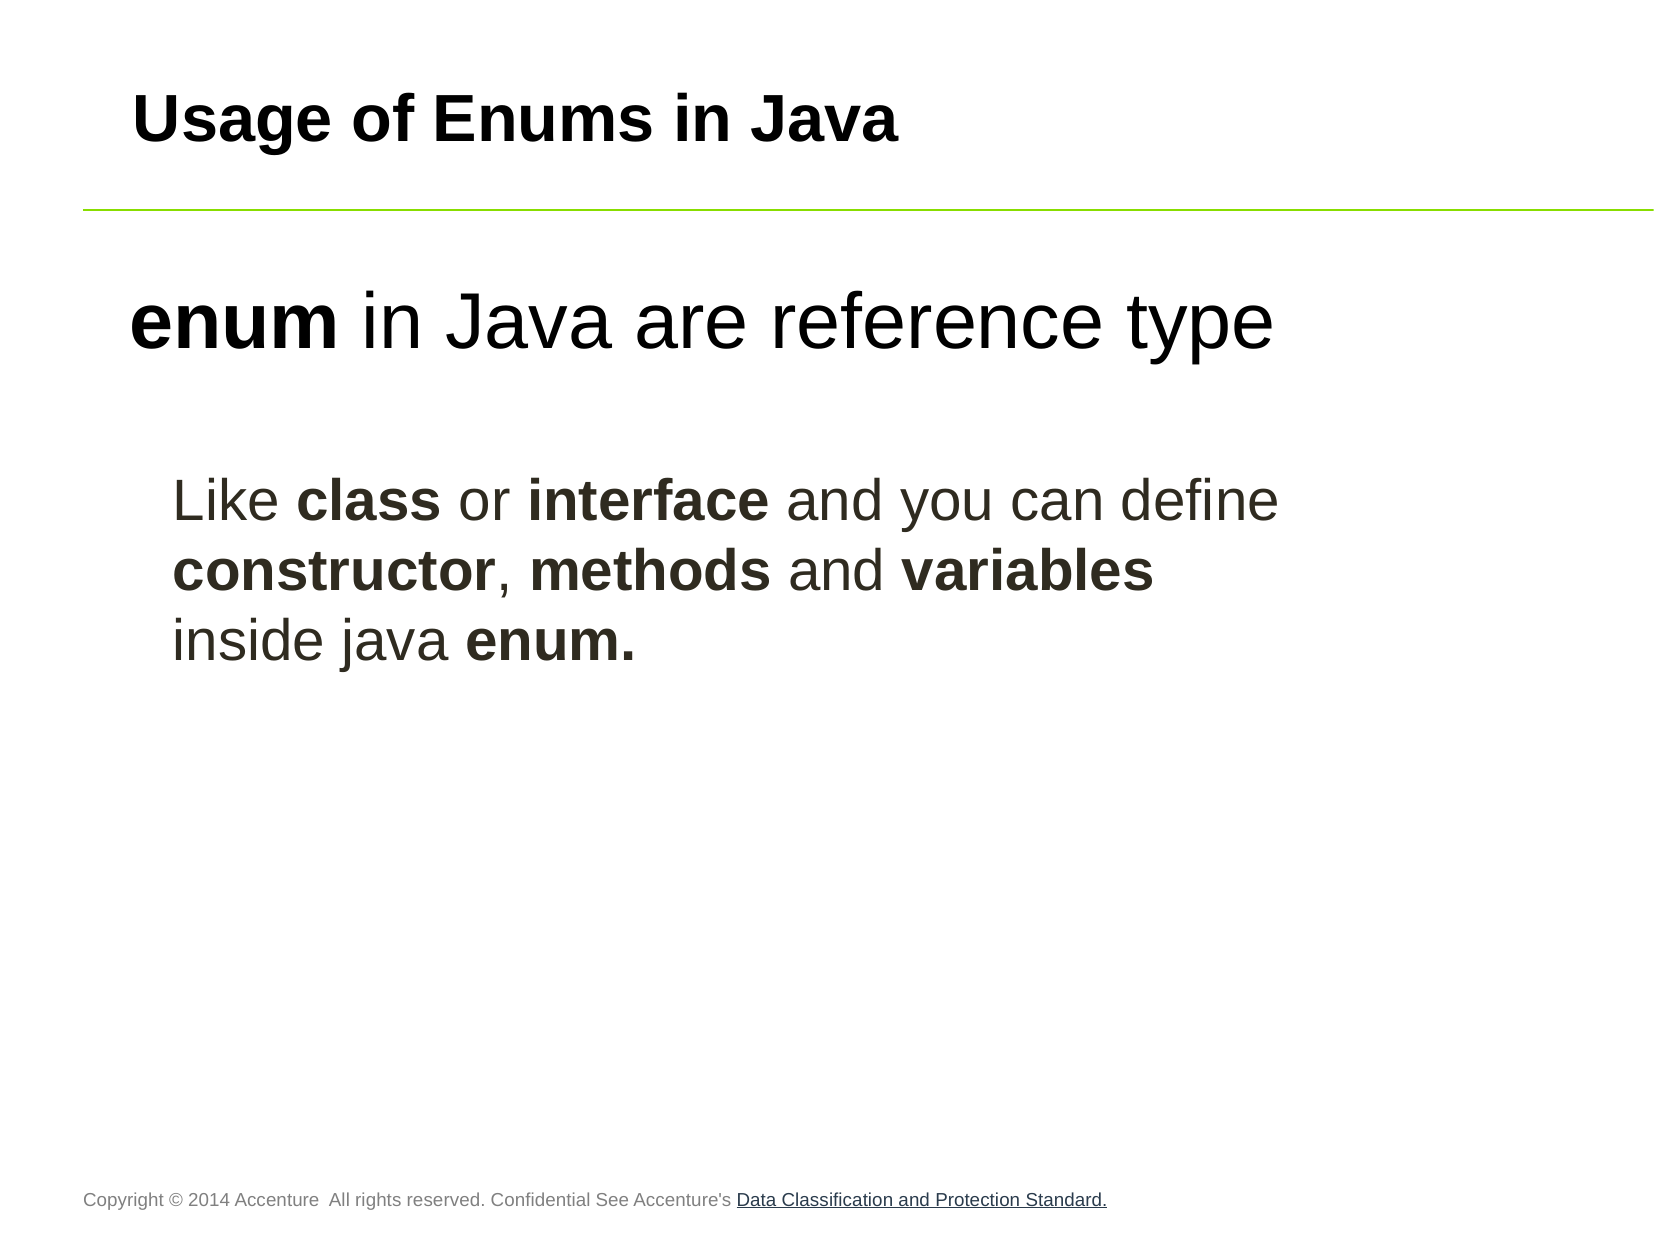

# Usage of Enums in Java
enum in Java are reference type
Like class or interface and you can define constructor, methods and variables inside java enum.